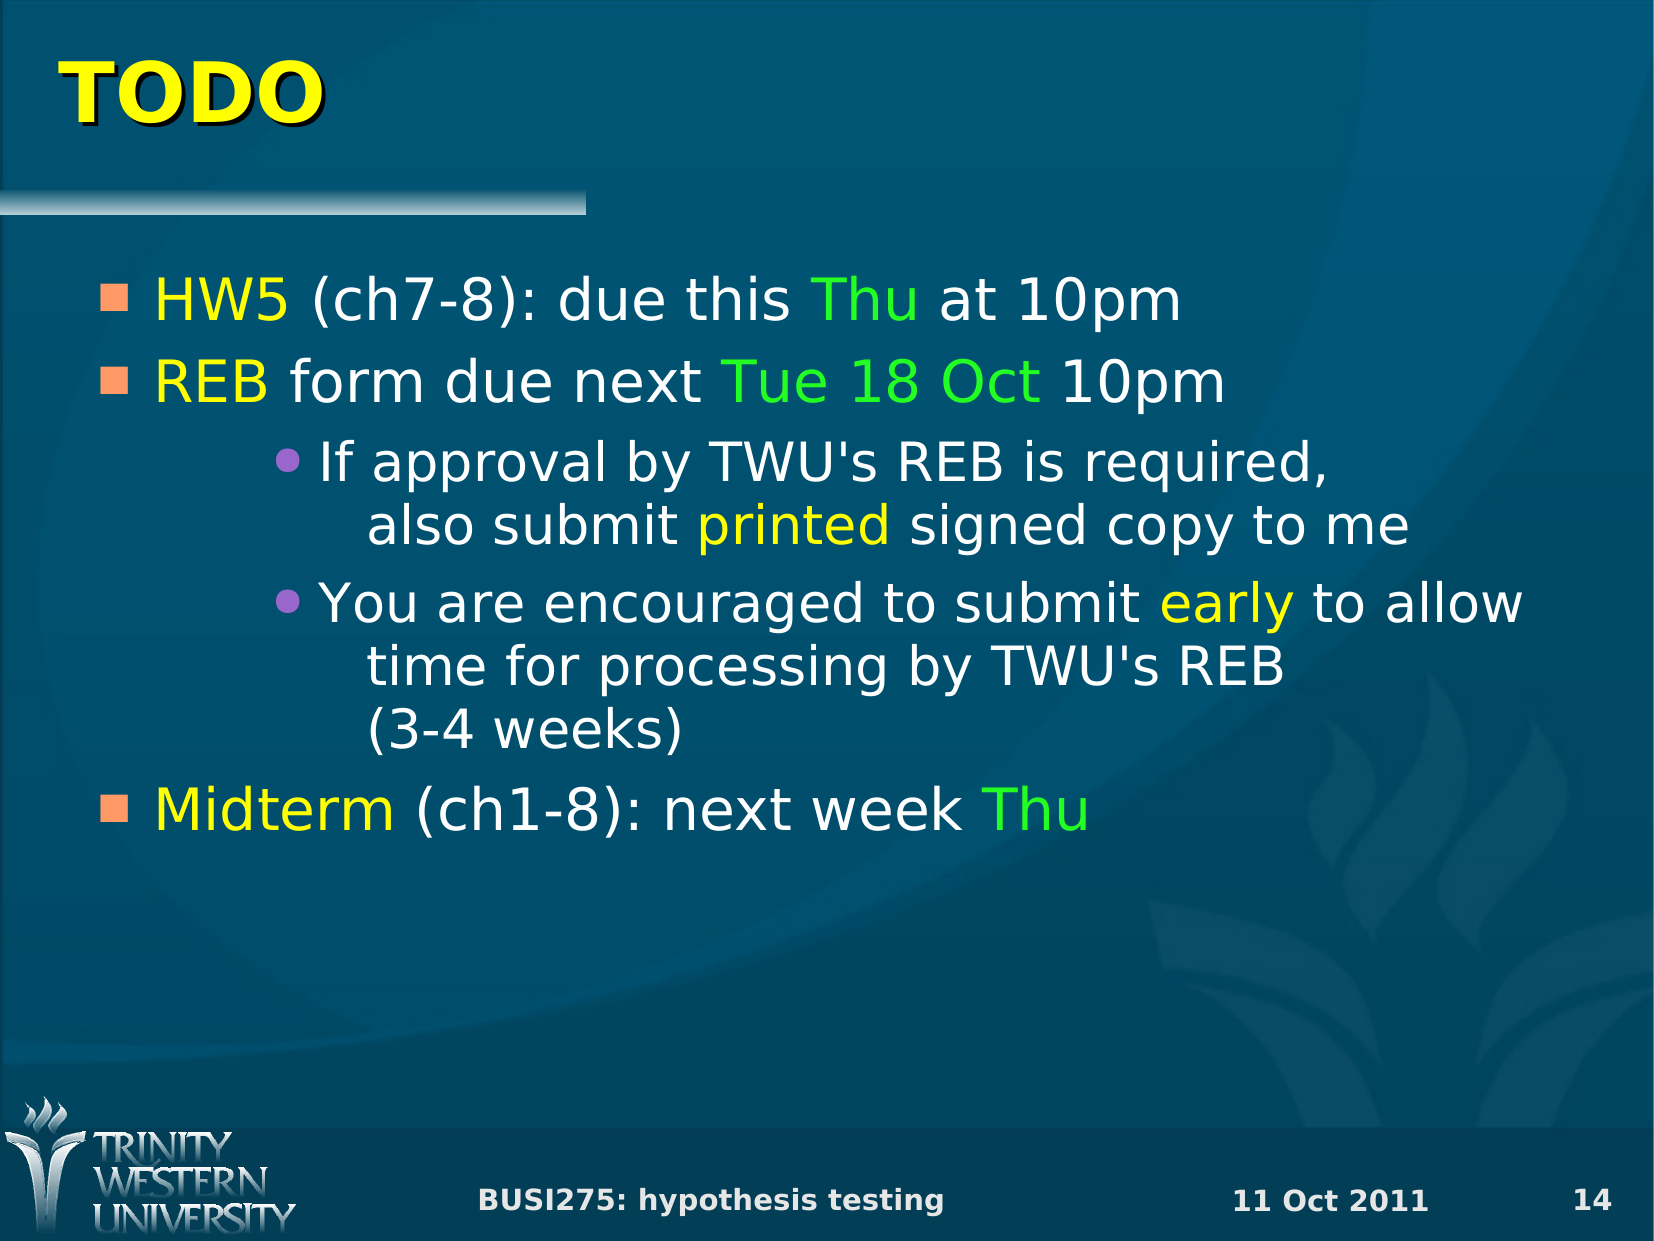

# TODO
HW5 (ch7-8): due this Thu at 10pm
REB form due next Tue 18 Oct 10pm
If approval by TWU's REB is required,
also submit printed signed copy to me
You are encouraged to submit early to allow time for processing by TWU's REB
(3-4 weeks)
Midterm (ch1-8): next week Thu
BUSI275: hypothesis testing
11 Oct 2011
14